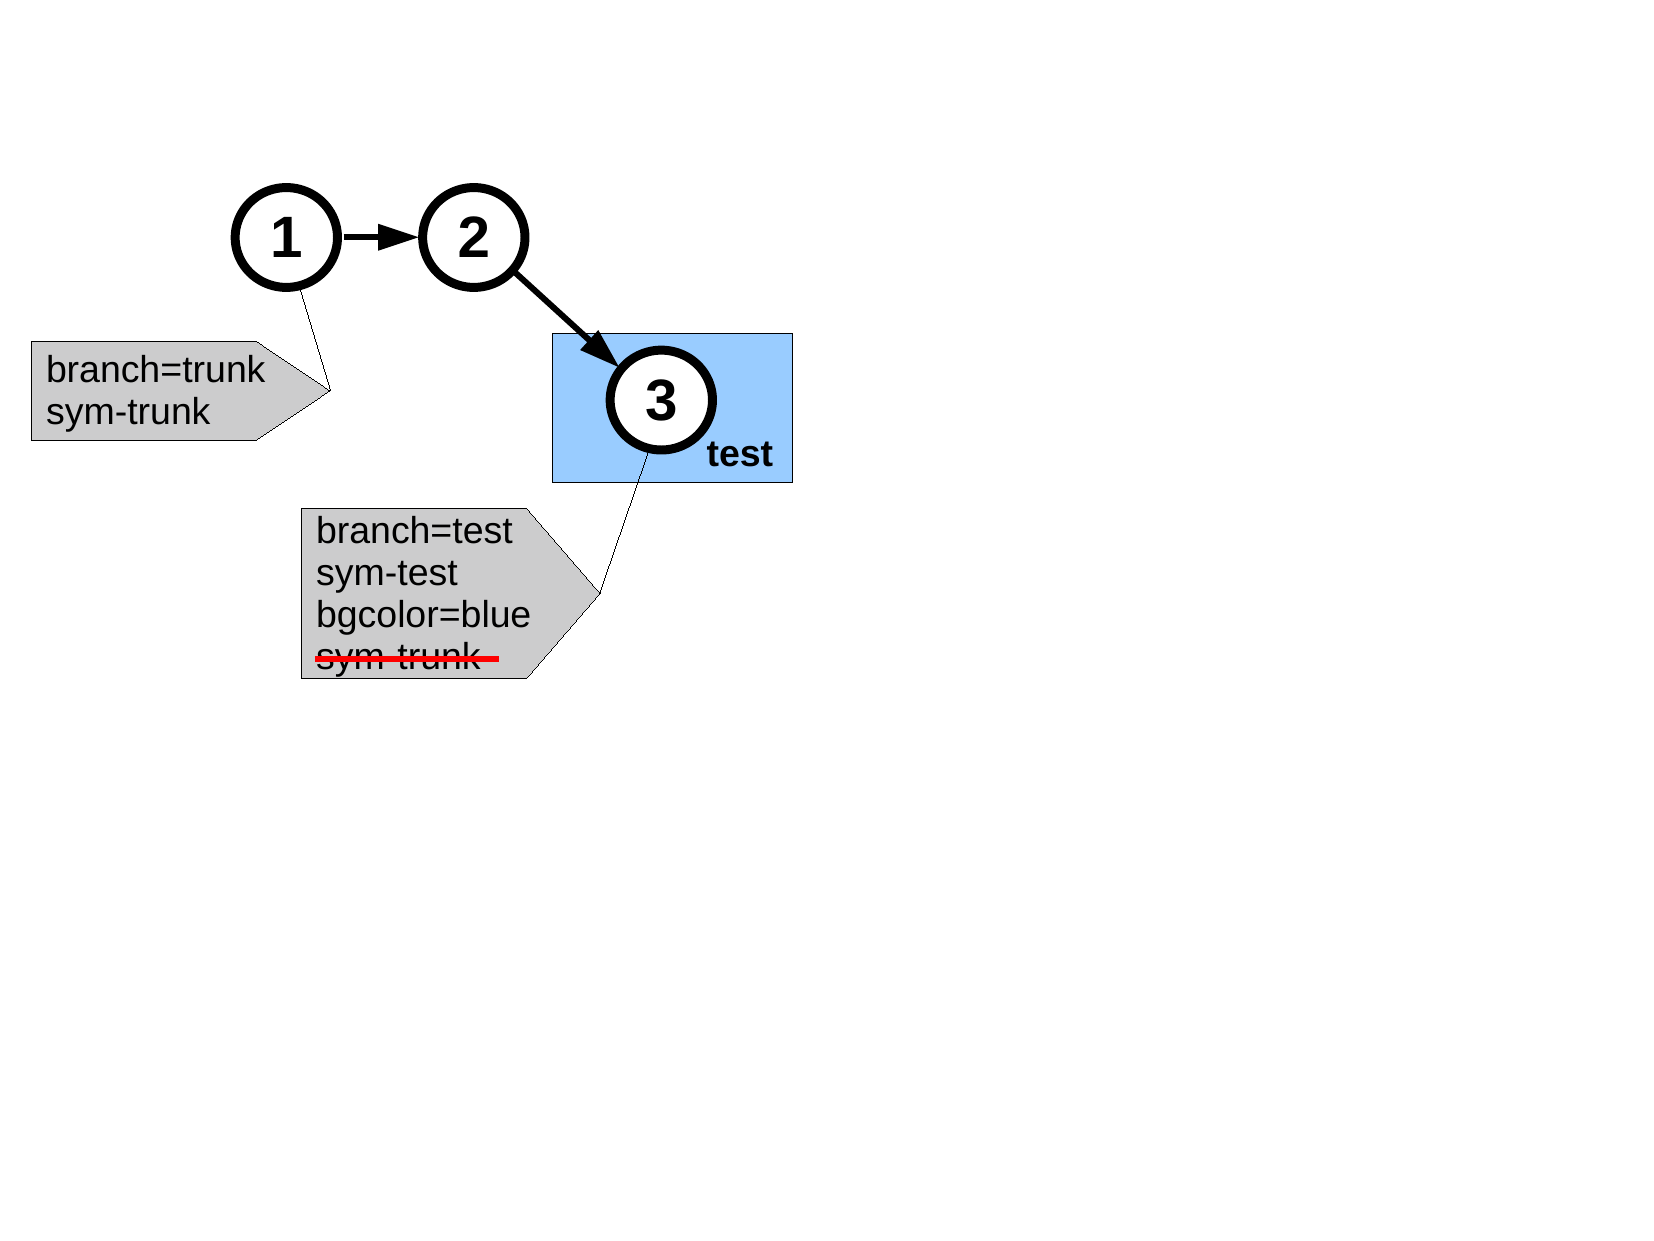

1
2
branch=trunk
sym-trunk
3
test
branch=test
sym-test
bgcolor=blue
sym-trunk